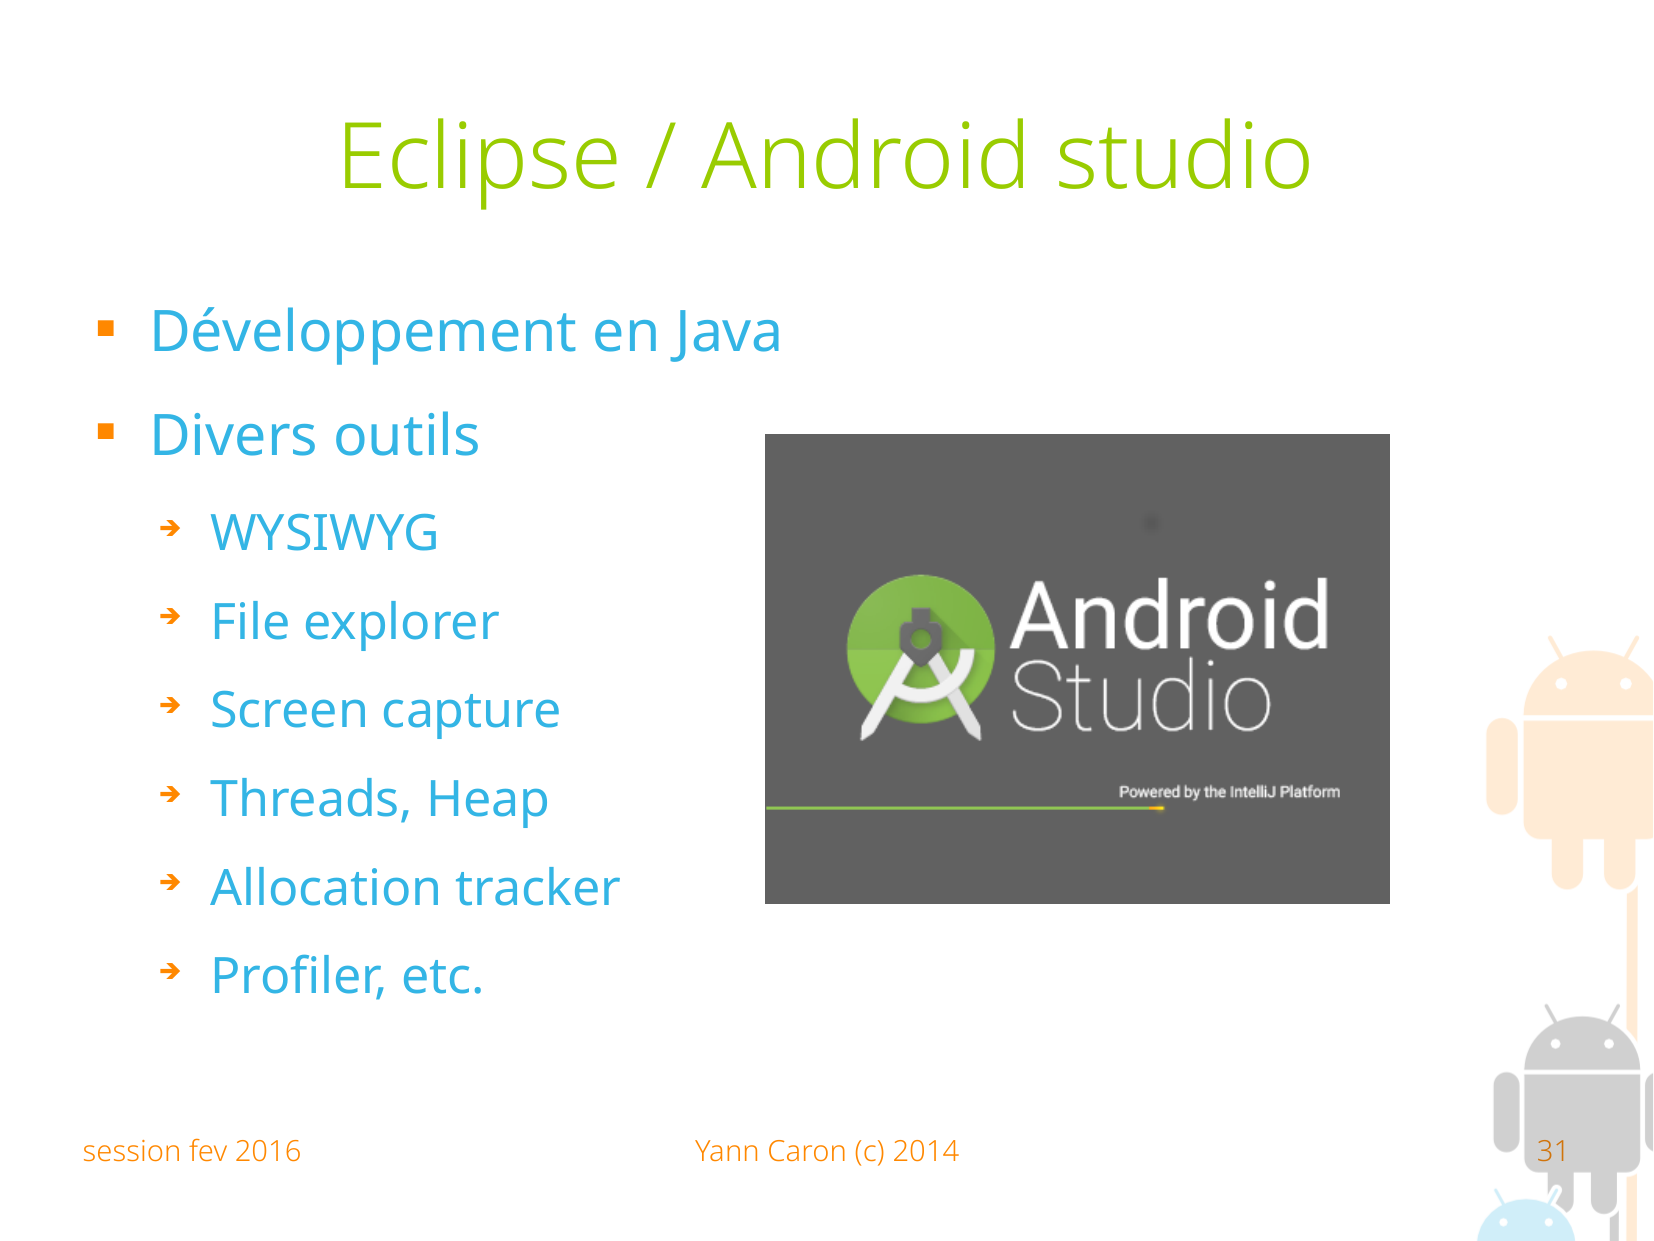

# Eclipse / Android studio
Développement en Java
Divers outils
WYSIWYG
File explorer
Screen capture
Threads, Heap
Allocation tracker
Profiler, etc.
session fev 2016
Yann Caron (c) 2014
31